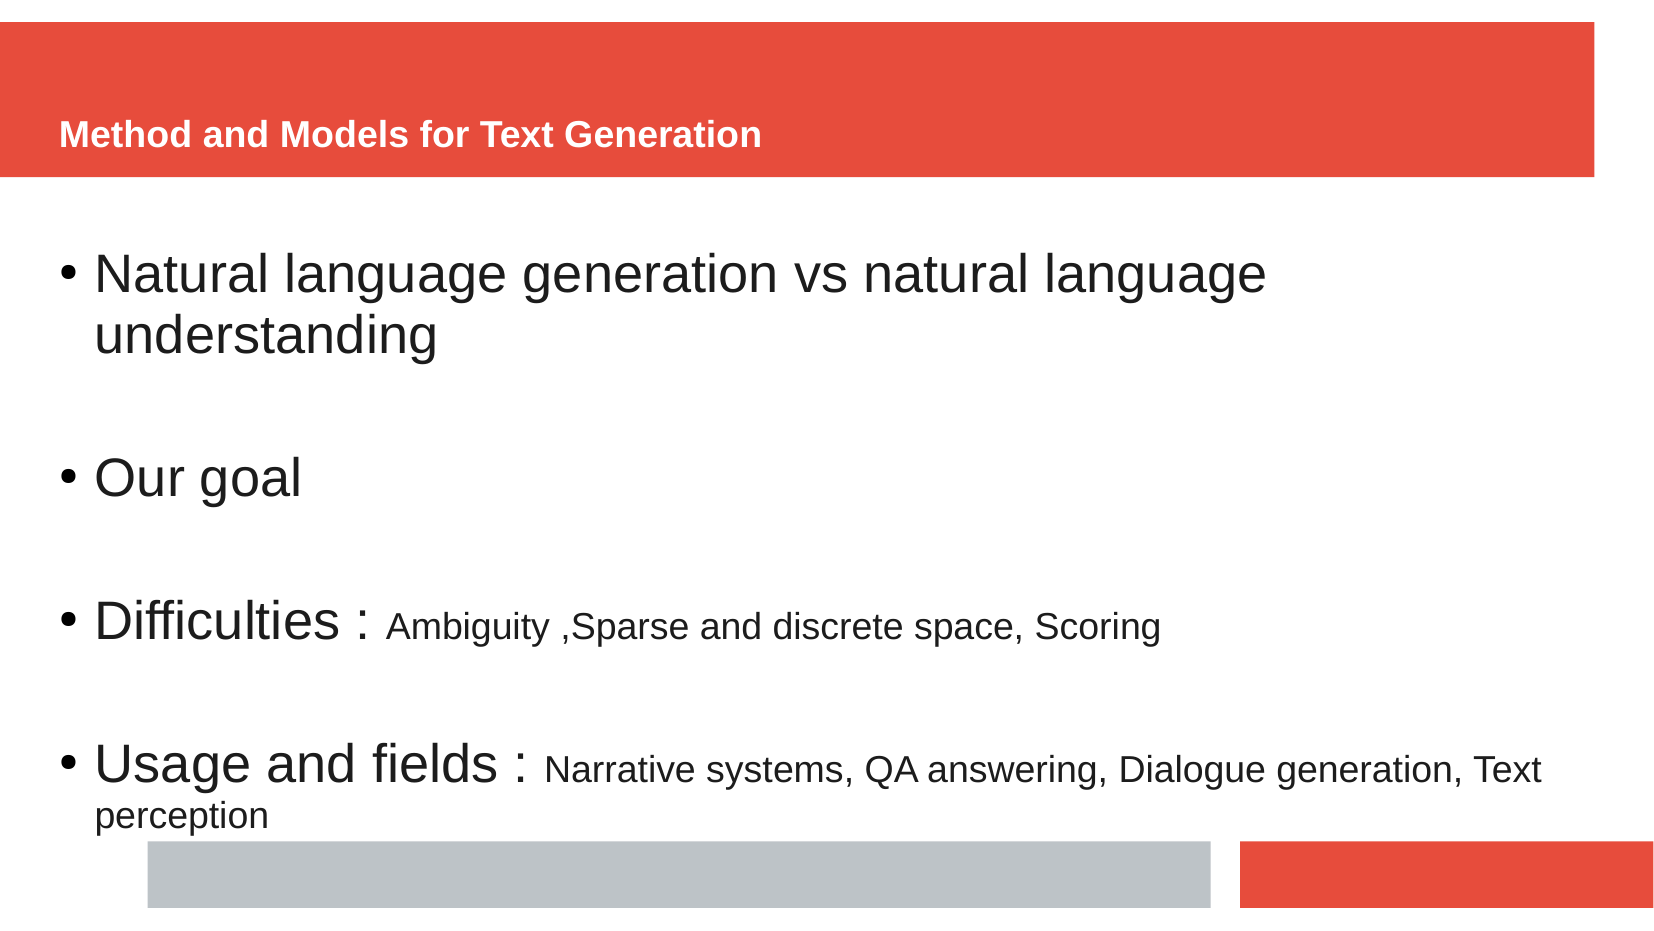

# Method and Models for Text Generation
Natural language generation vs natural language understanding
Our goal
Difficulties : Ambiguity ,Sparse and discrete space, Scoring
Usage and fields : Narrative systems, QA answering, Dialogue generation, Text perception